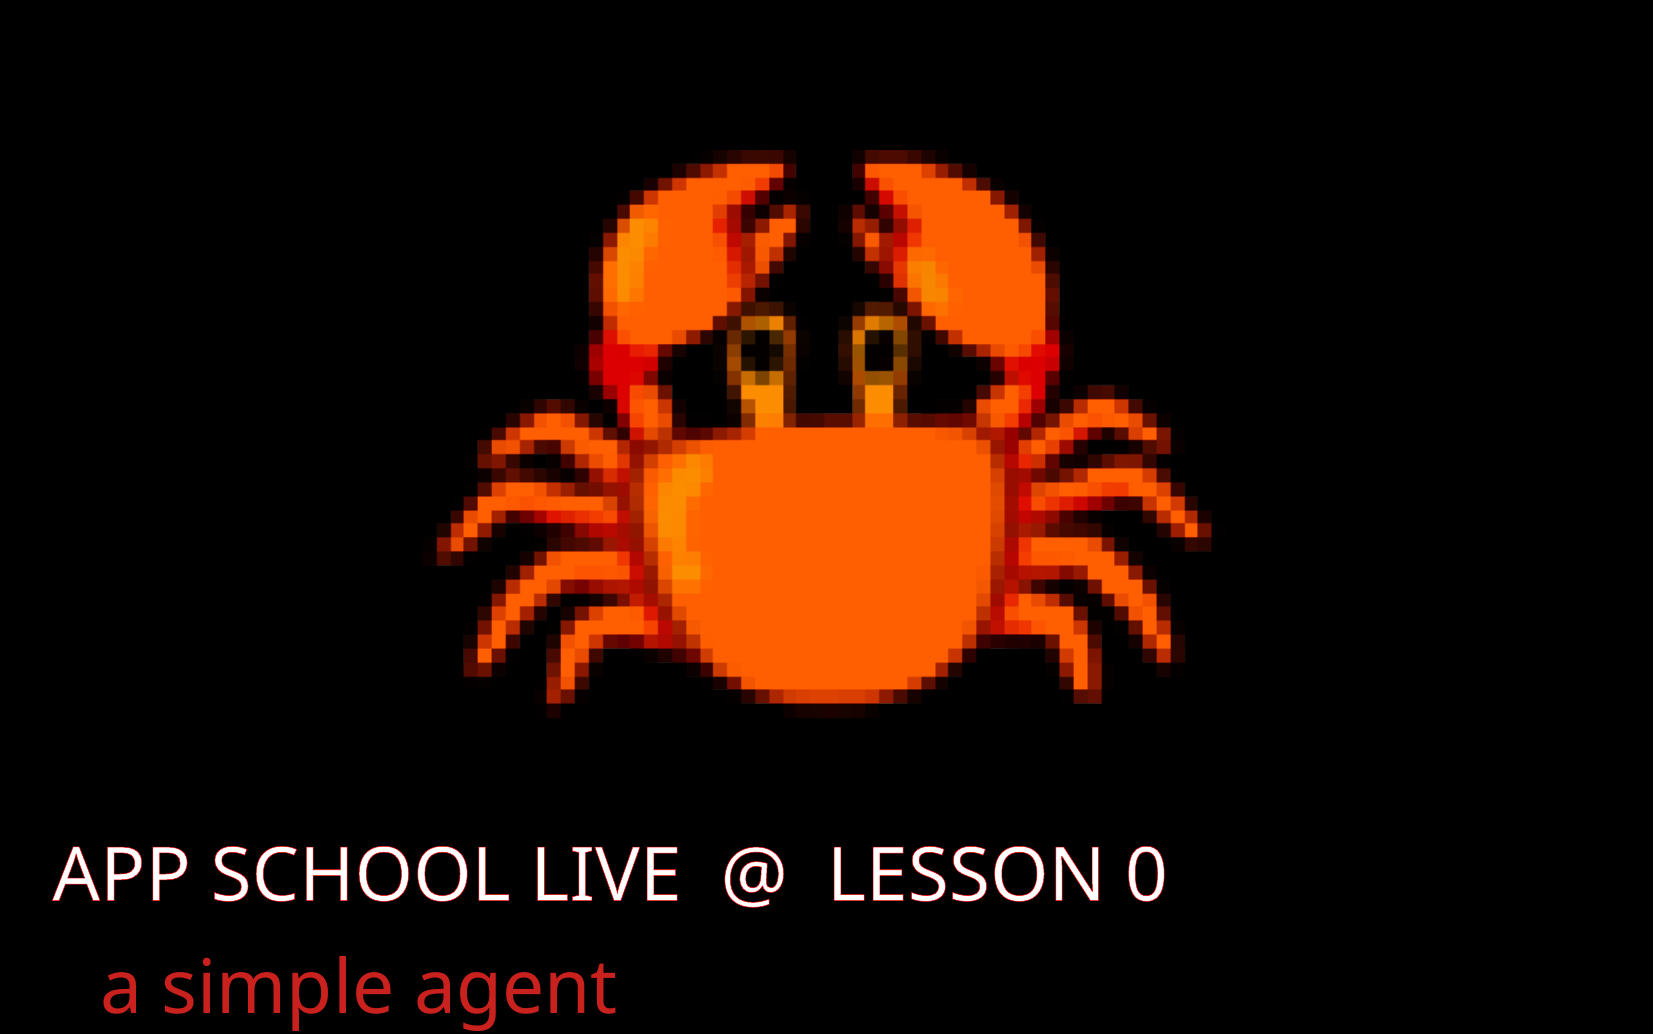

APP SCHOOL LIVE @ LESSON 0
Aa simple agent